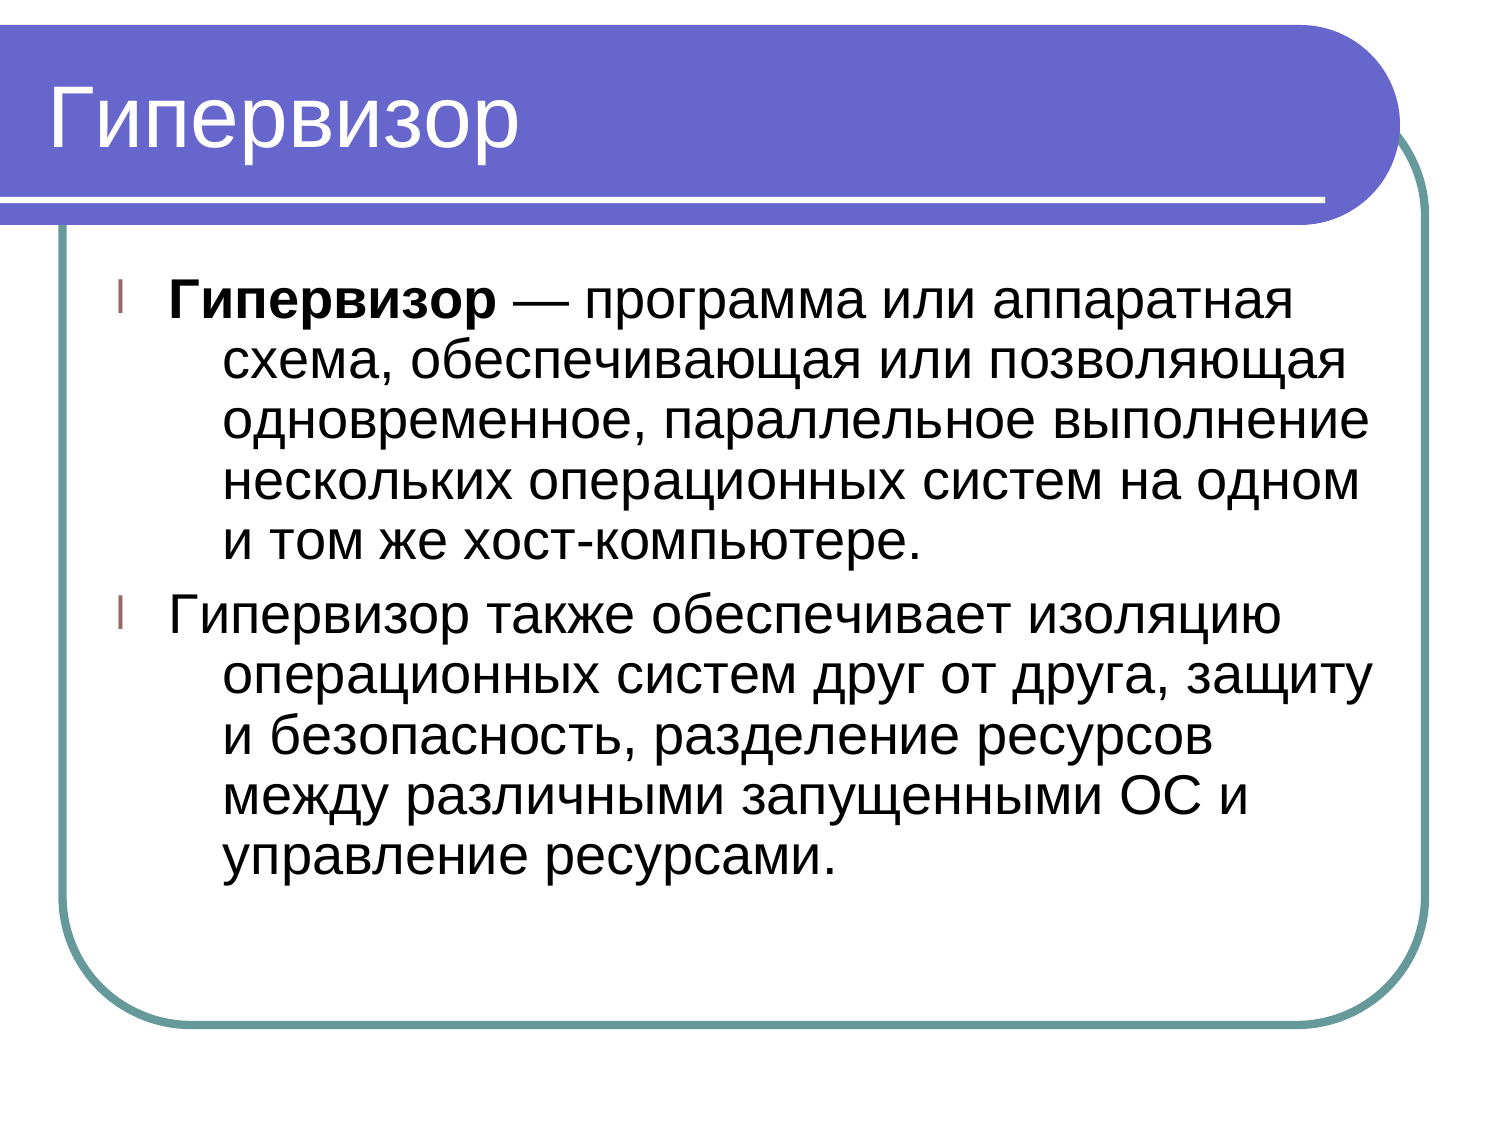

# Гипервизор
Гипервизор — программа или аппаратная схема, обеспечивающая или позволяющая одновременное, параллельное выполнение нескольких операционных систем на одном и том же хост-компьютере.
Гипервизор также обеспечивает изоляцию операционных систем друг от друга, защиту и безопасность, разделение ресурсов между различными запущенными ОС и управление ресурсами.